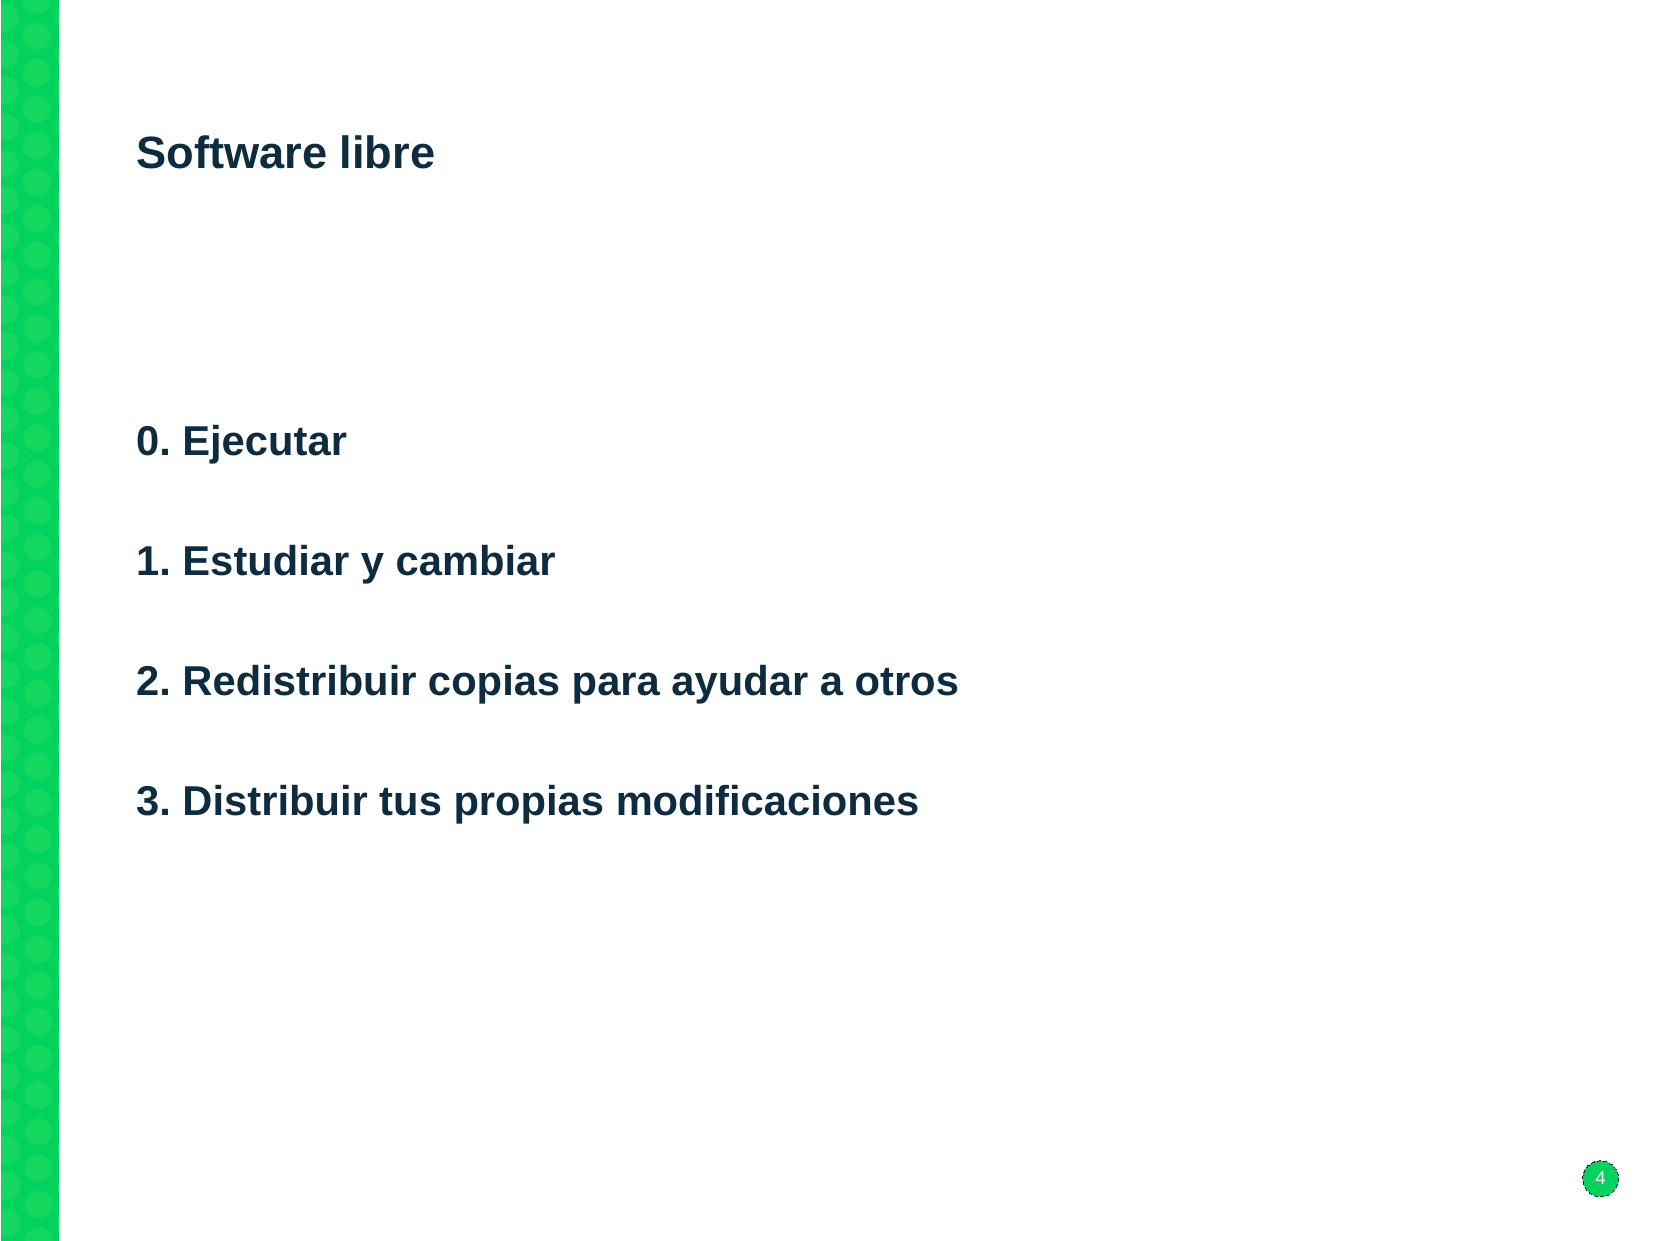

# Software libre
0. Ejecutar
1. Estudiar y cambiar
2. Redistribuir copias para ayudar a otros
3. Distribuir tus propias modificaciones
4